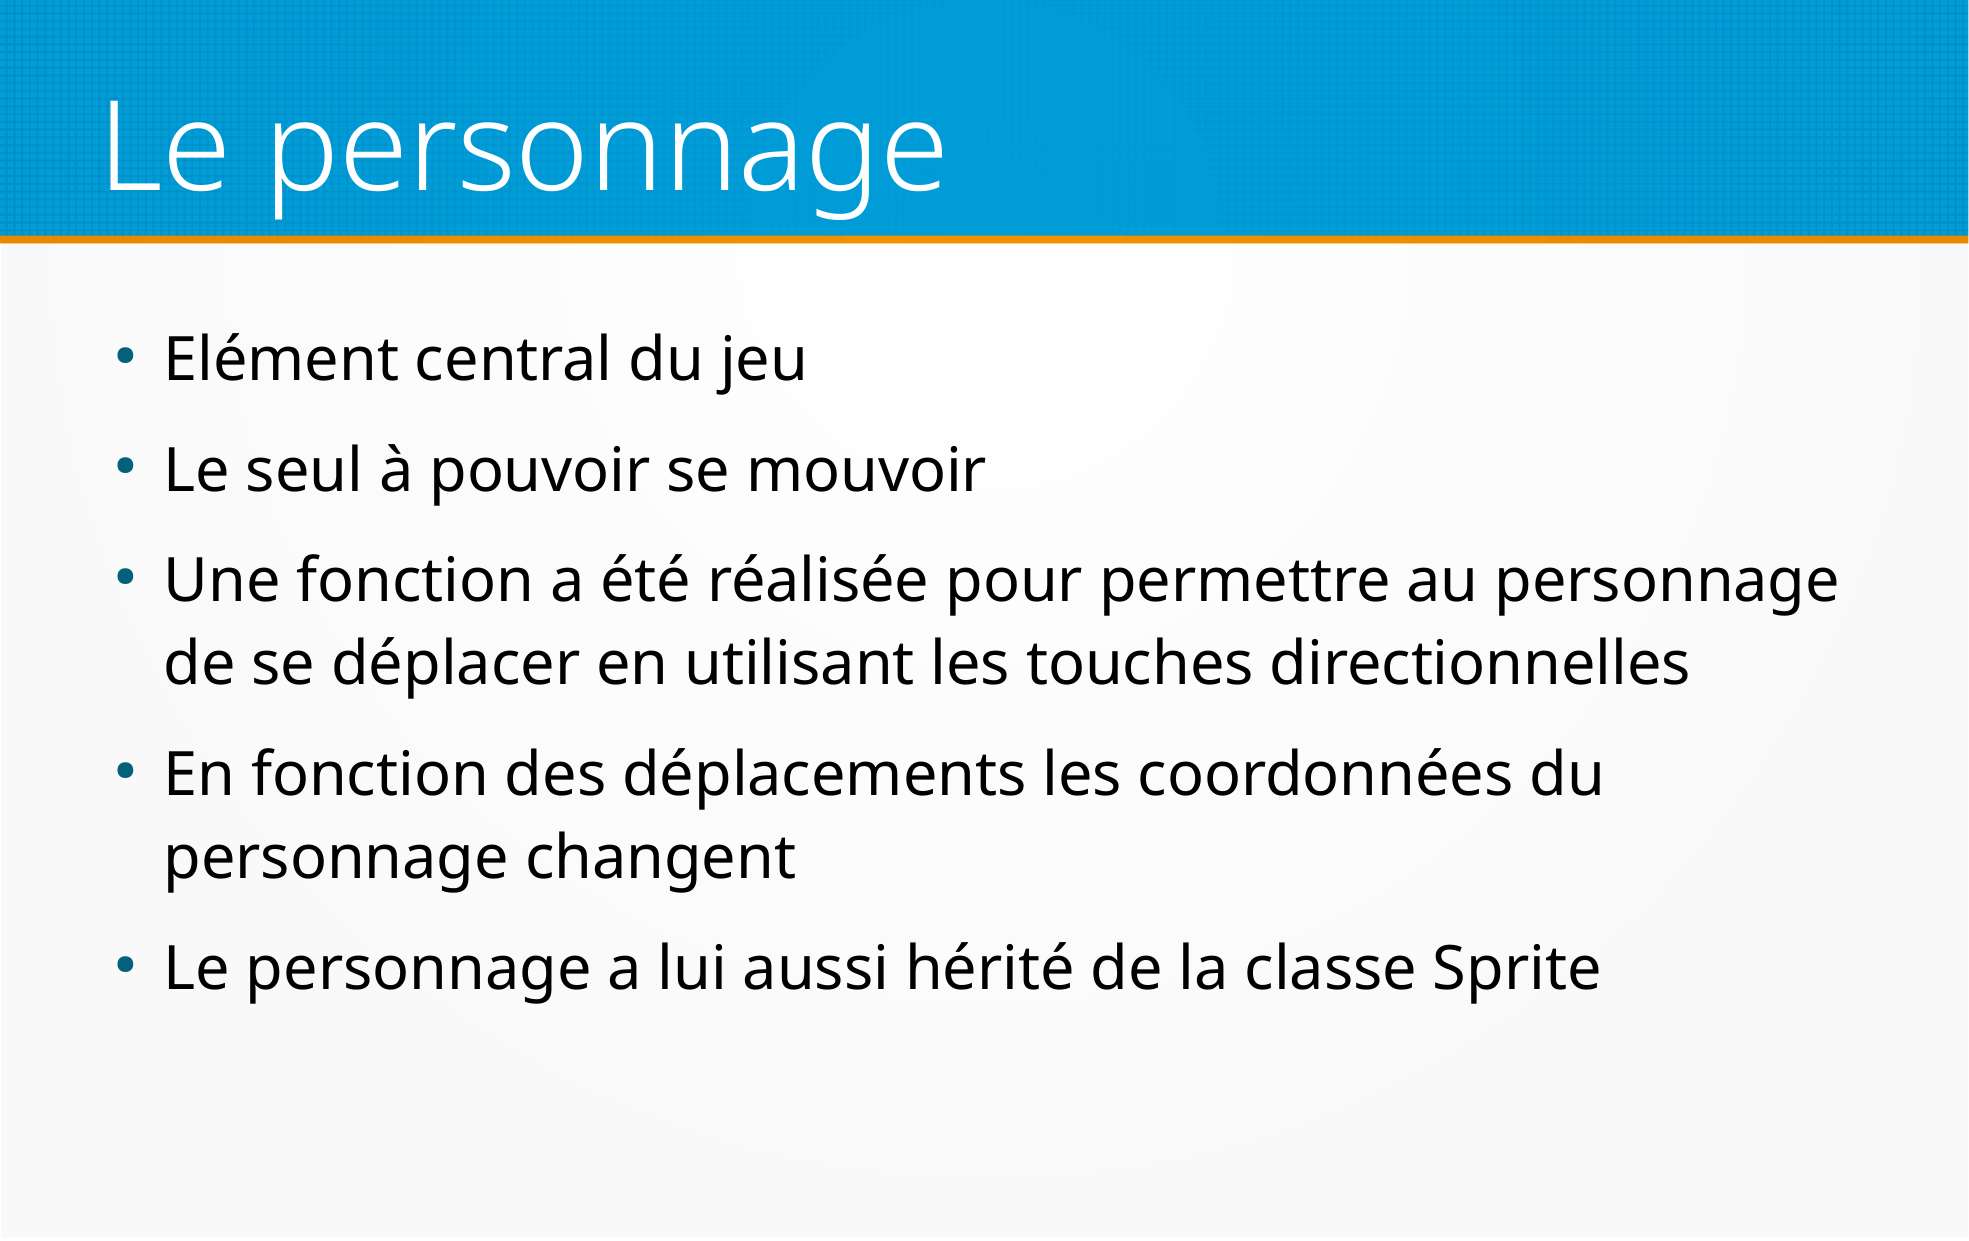

# Le personnage
Elément central du jeu
Le seul à pouvoir se mouvoir
Une fonction a été réalisée pour permettre au personnage de se déplacer en utilisant les touches directionnelles
En fonction des déplacements les coordonnées du personnage changent
Le personnage a lui aussi hérité de la classe Sprite